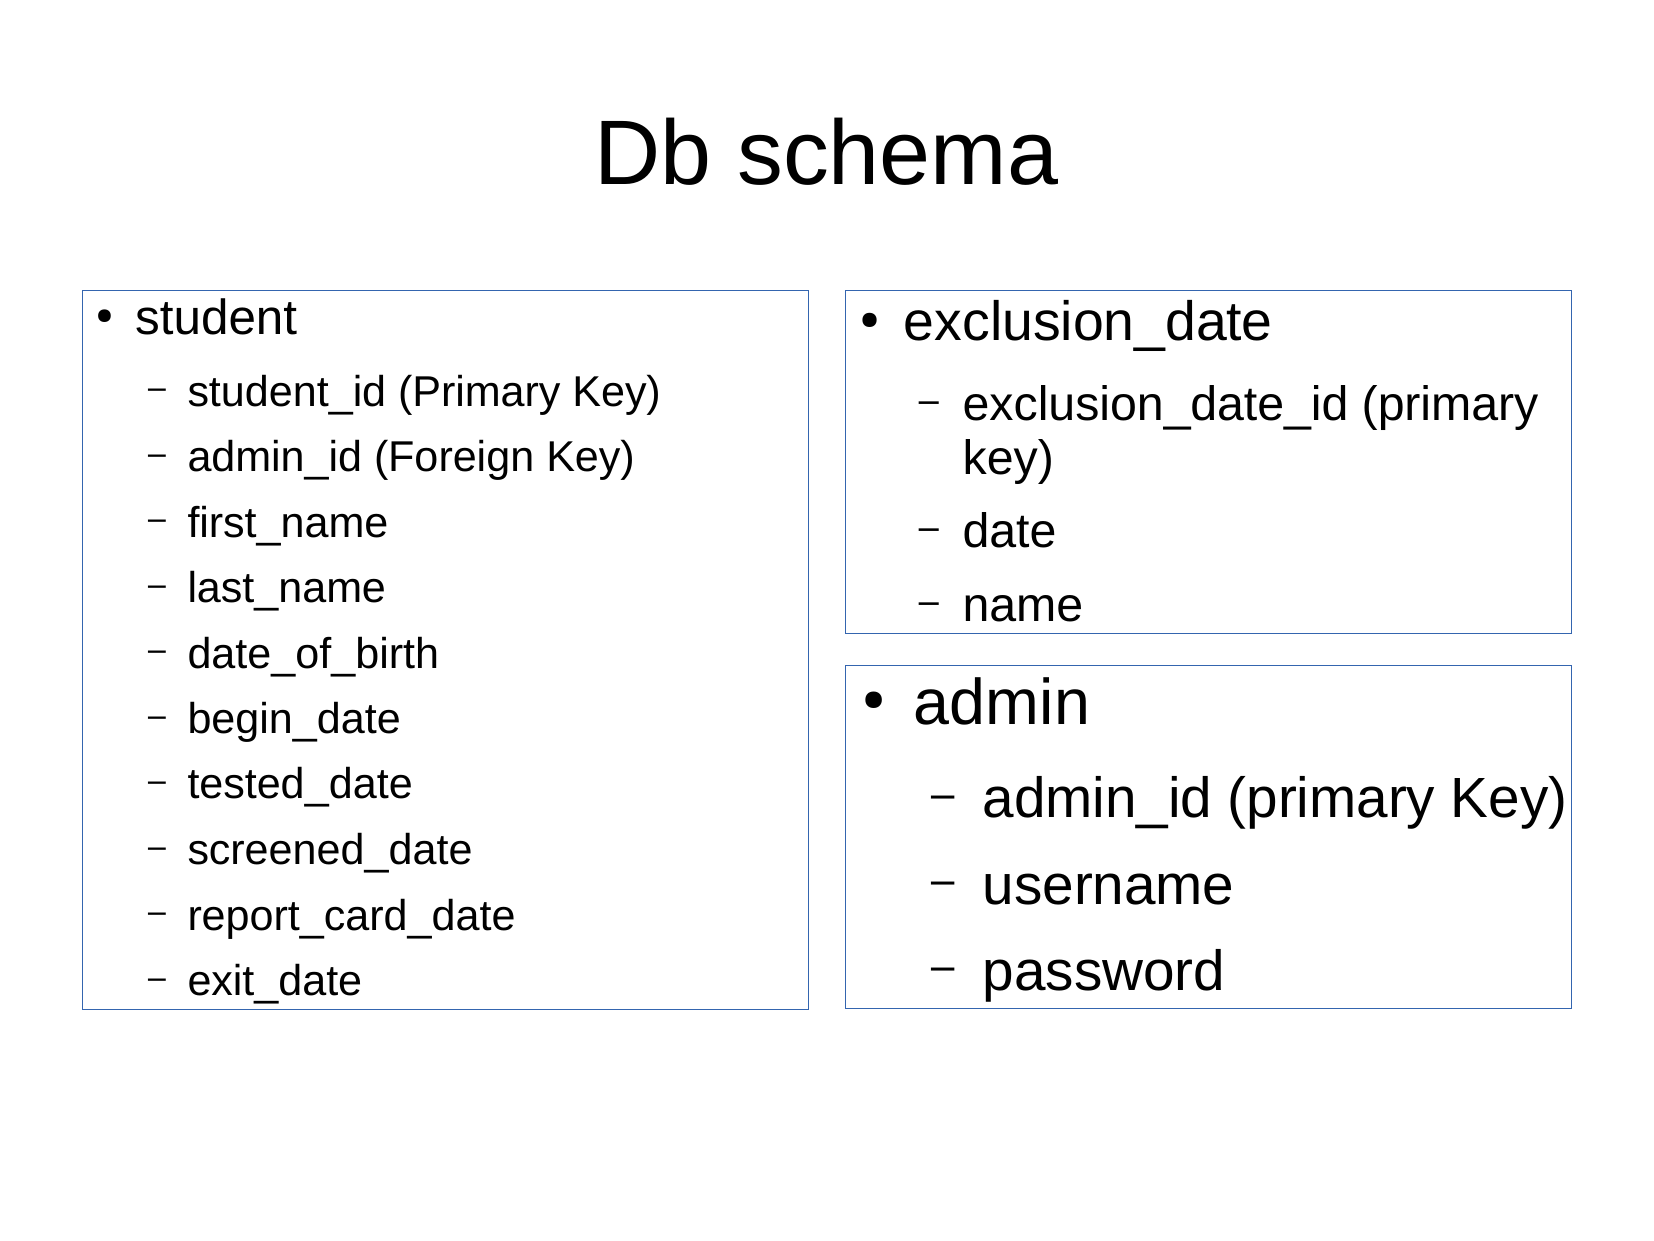

# Db schema
student
student_id (Primary Key)
admin_id (Foreign Key)
first_name
last_name
date_of_birth
begin_date
tested_date
screened_date
report_card_date
exit_date
exclusion_date
exclusion_date_id (primary key)
date
name
admin
admin_id (primary Key)
username
password